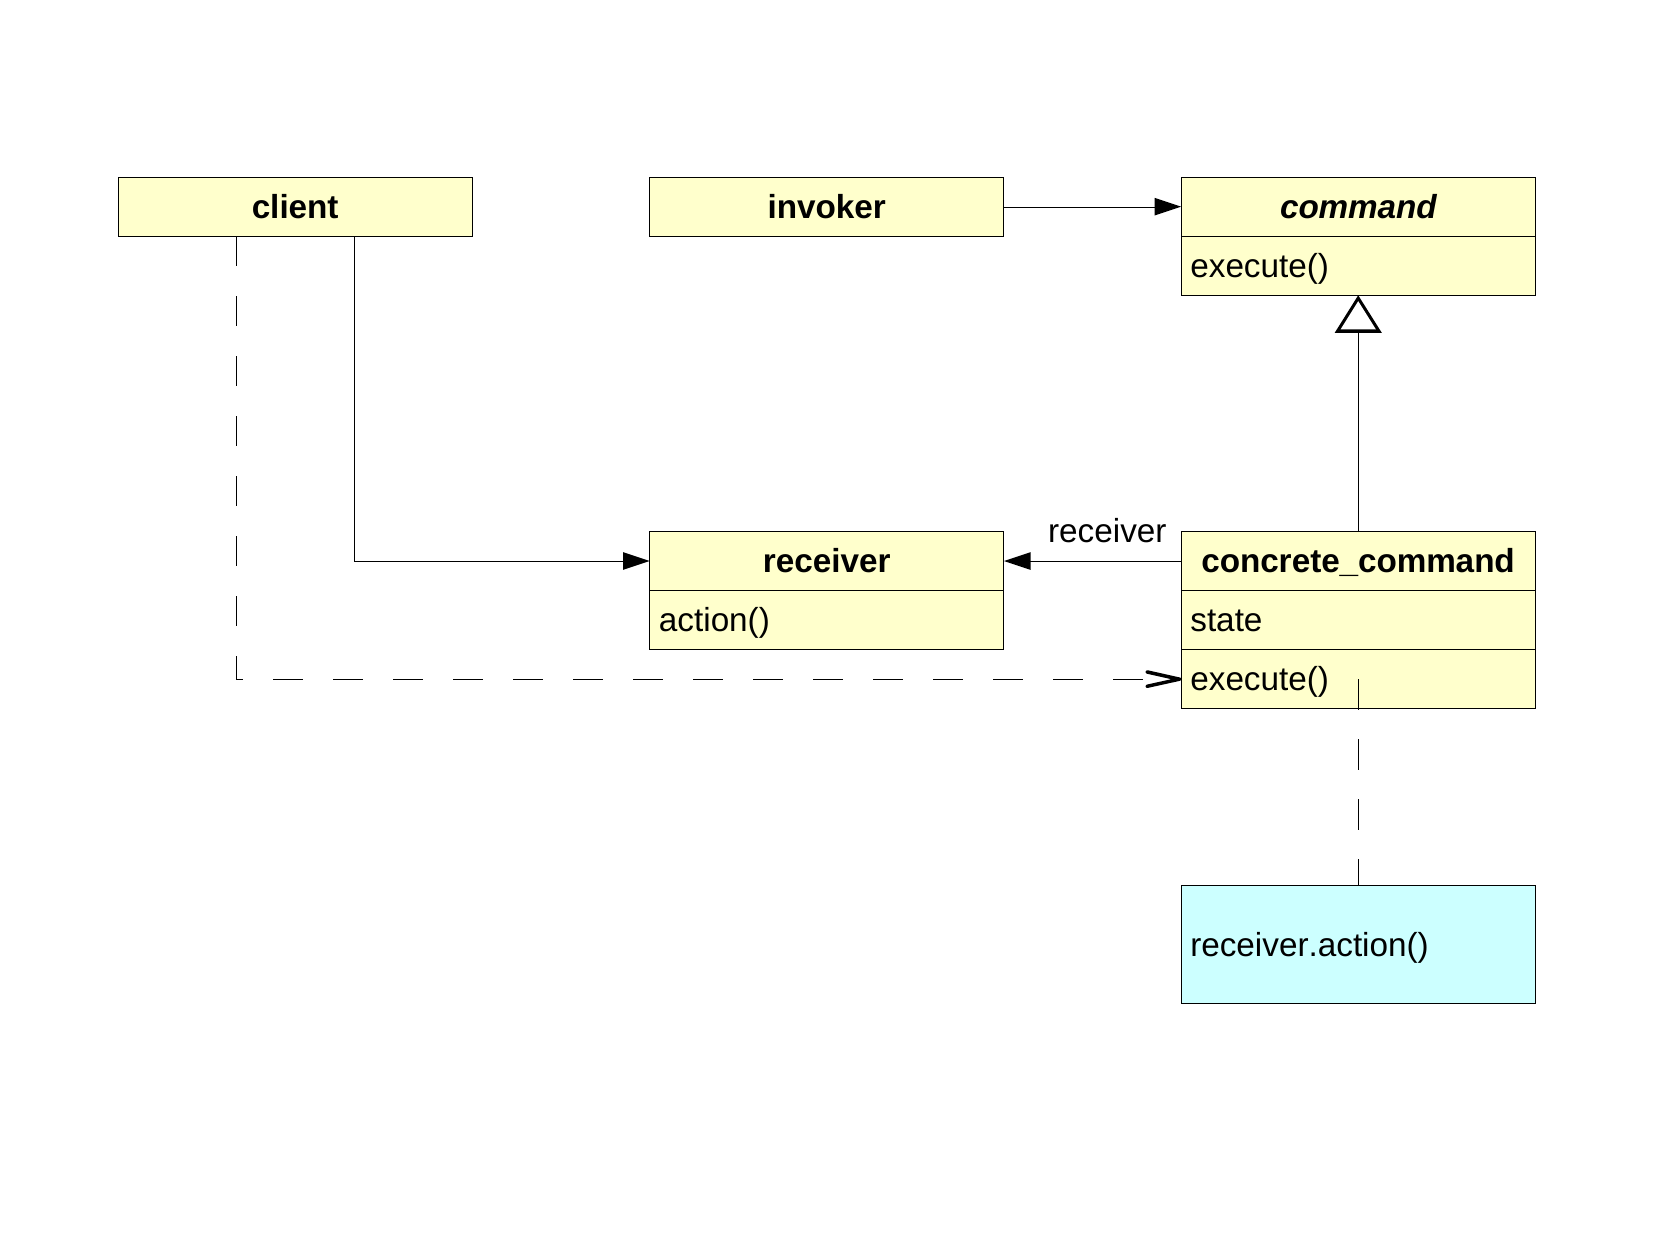

client
invoker
command
 execute()
receiver
receiver
 action()
concrete_command
 state
 execute()
 receiver.action()